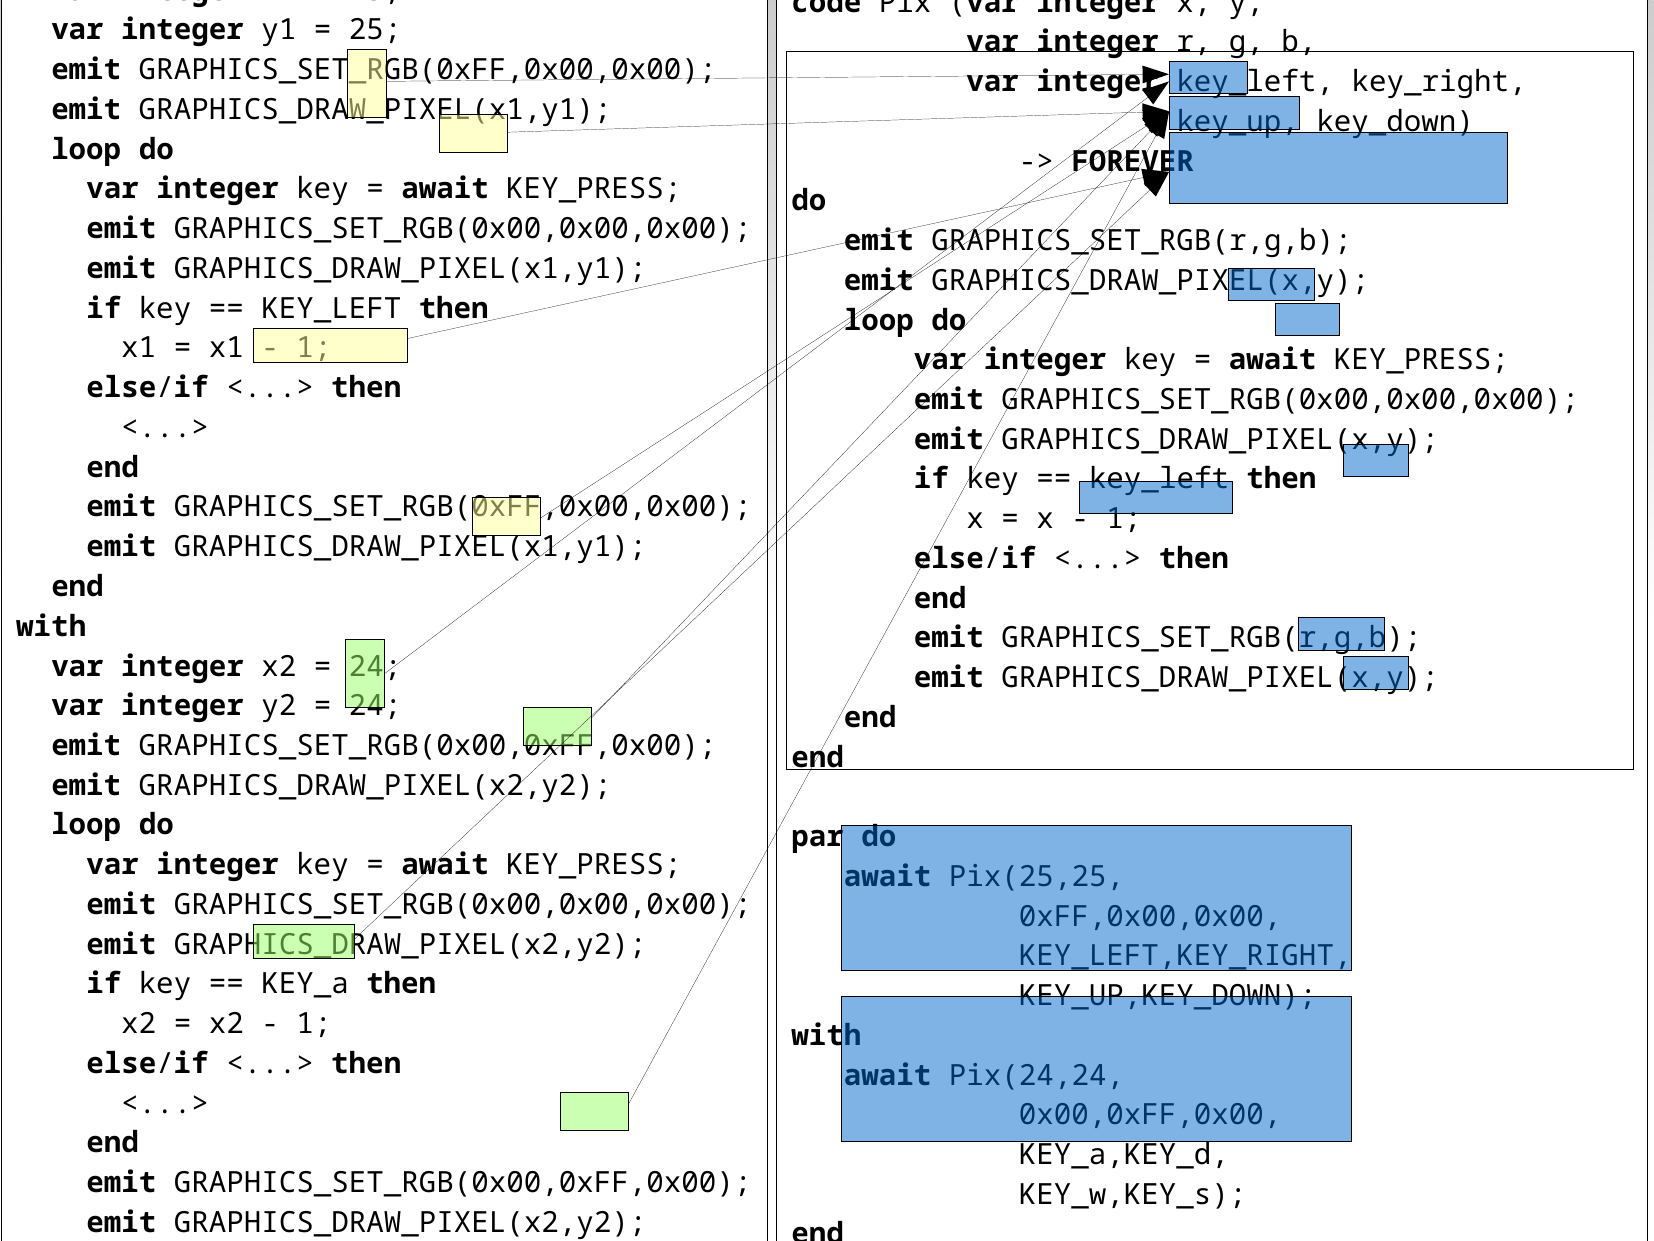

par do
 var integer x1 = 25;
 var integer y1 = 25;
 emit GRAPHICS_SET_RGB(0xFF,0x00,0x00);
 emit GRAPHICS_DRAW_PIXEL(x1,y1);
 loop do
 var integer key = await KEY_PRESS;
 emit GRAPHICS_SET_RGB(0x00,0x00,0x00);
 emit GRAPHICS_DRAW_PIXEL(x1,y1);
 if key == KEY_LEFT then
 x1 = x1 - 1;
 else/if <...> then
 <...>
 end
 emit GRAPHICS_SET_RGB(0xFF,0x00,0x00);
 emit GRAPHICS_DRAW_PIXEL(x1,y1);
 end
with
 var integer x2 = 24;
 var integer y2 = 24;
 emit GRAPHICS_SET_RGB(0x00,0xFF,0x00);
 emit GRAPHICS_DRAW_PIXEL(x2,y2);
 loop do
 var integer key = await KEY_PRESS;
 emit GRAPHICS_SET_RGB(0x00,0x00,0x00);
 emit GRAPHICS_DRAW_PIXEL(x2,y2);
 if key == KEY_a then
 x2 = x2 - 1;
 else/if <...> then
 <...>
 end
 emit GRAPHICS_SET_RGB(0x00,0xFF,0x00);
 emit GRAPHICS_DRAW_PIXEL(x2,y2);
 end
end
code Pix (var integer x, y,
 var integer r, g, b,
 var integer key_left, key_right,
 key_up, key_down)
 -> FOREVER
do
 emit GRAPHICS_SET_RGB(r,g,b);
 emit GRAPHICS_DRAW_PIXEL(x,y);
 loop do
 var integer key = await KEY_PRESS;
 emit GRAPHICS_SET_RGB(0x00,0x00,0x00);
 emit GRAPHICS_DRAW_PIXEL(x,y);
 if key == key_left then
 x = x - 1;
 else/if <...> then
 end
 emit GRAPHICS_SET_RGB(r,g,b);
 emit GRAPHICS_DRAW_PIXEL(x,y);
 end
end
par do
 await Pix(25,25,
 0xFF,0x00,0x00,
 KEY_LEFT,KEY_RIGHT,
 KEY_UP,KEY_DOWN);
with
 await Pix(24,24,
 0x00,0xFF,0x00,
 KEY_a,KEY_d,
 KEY_w,KEY_s);
end